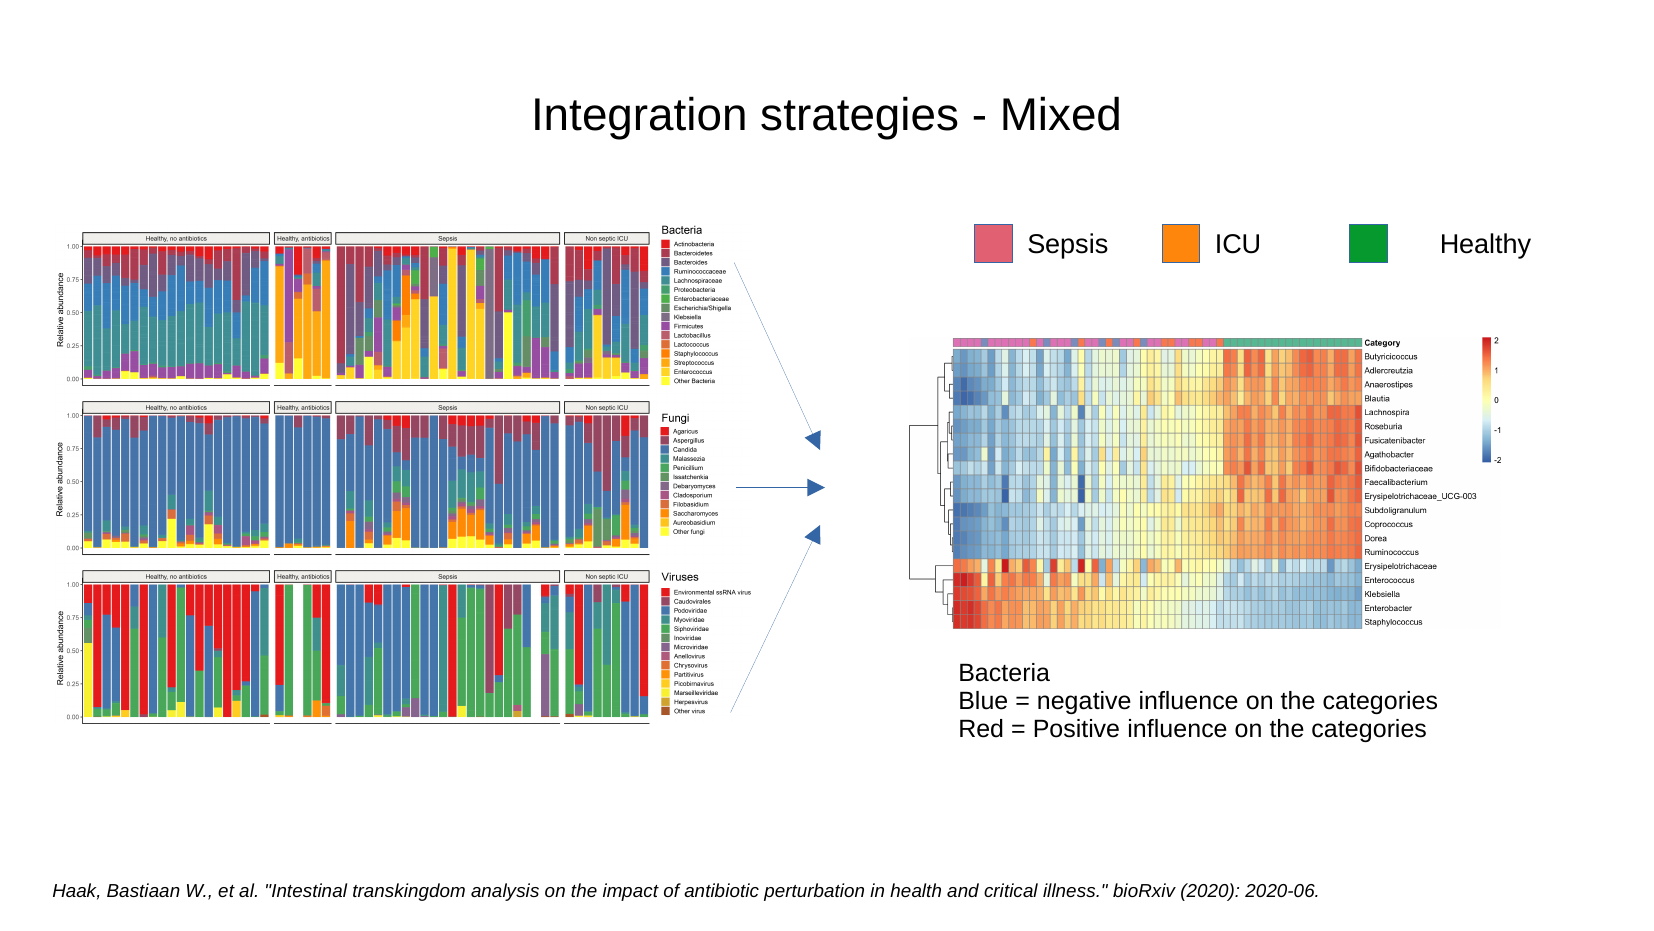

# Integration strategies - Mixed
Sepsis
ICU
Healthy
Bacteria
Blue = negative influence on the categories
Red = Positive influence on the categories
Haak, Bastiaan W., et al. "Intestinal transkingdom analysis on the impact of antibiotic perturbation in health and critical illness." bioRxiv (2020): 2020-06.